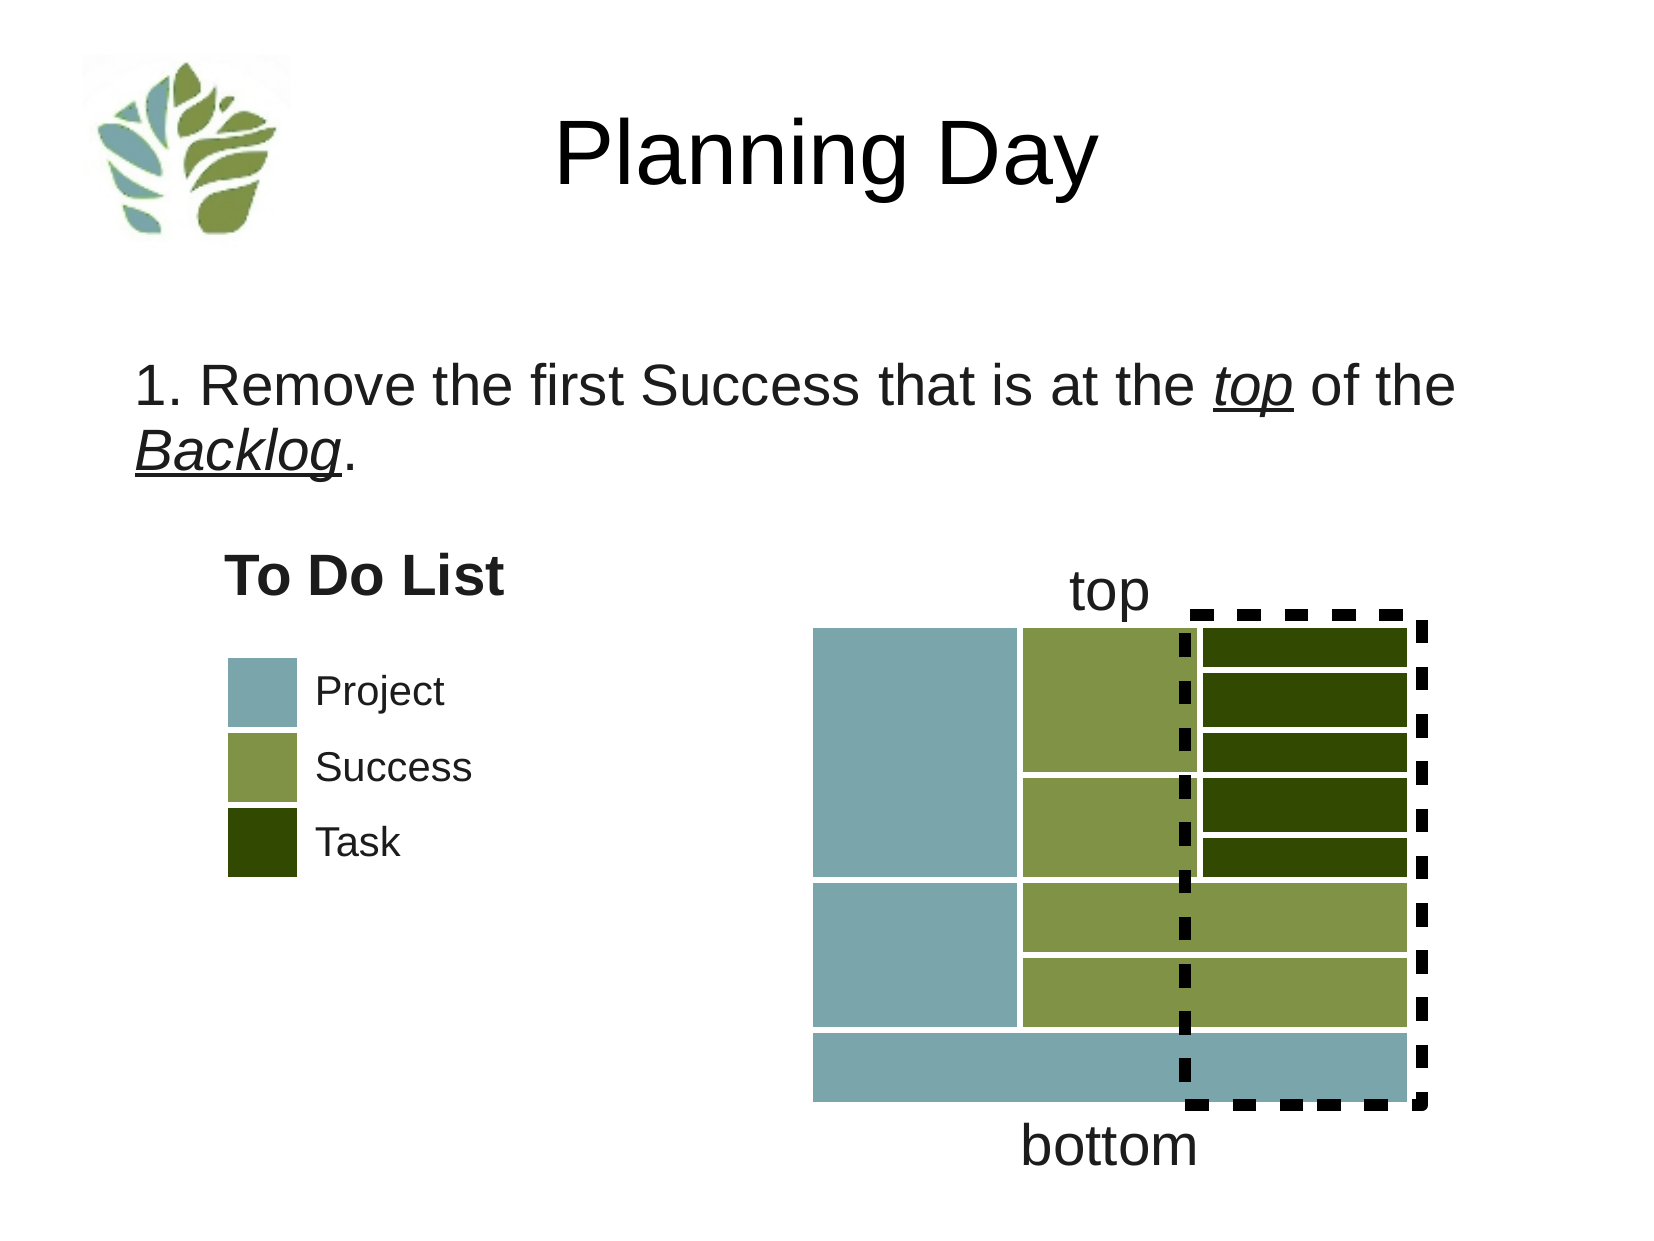

# Planning Day
1. Remove the first Success that is at the top of the Backlog.
To Do List
top
Project
Success
Task
bottom